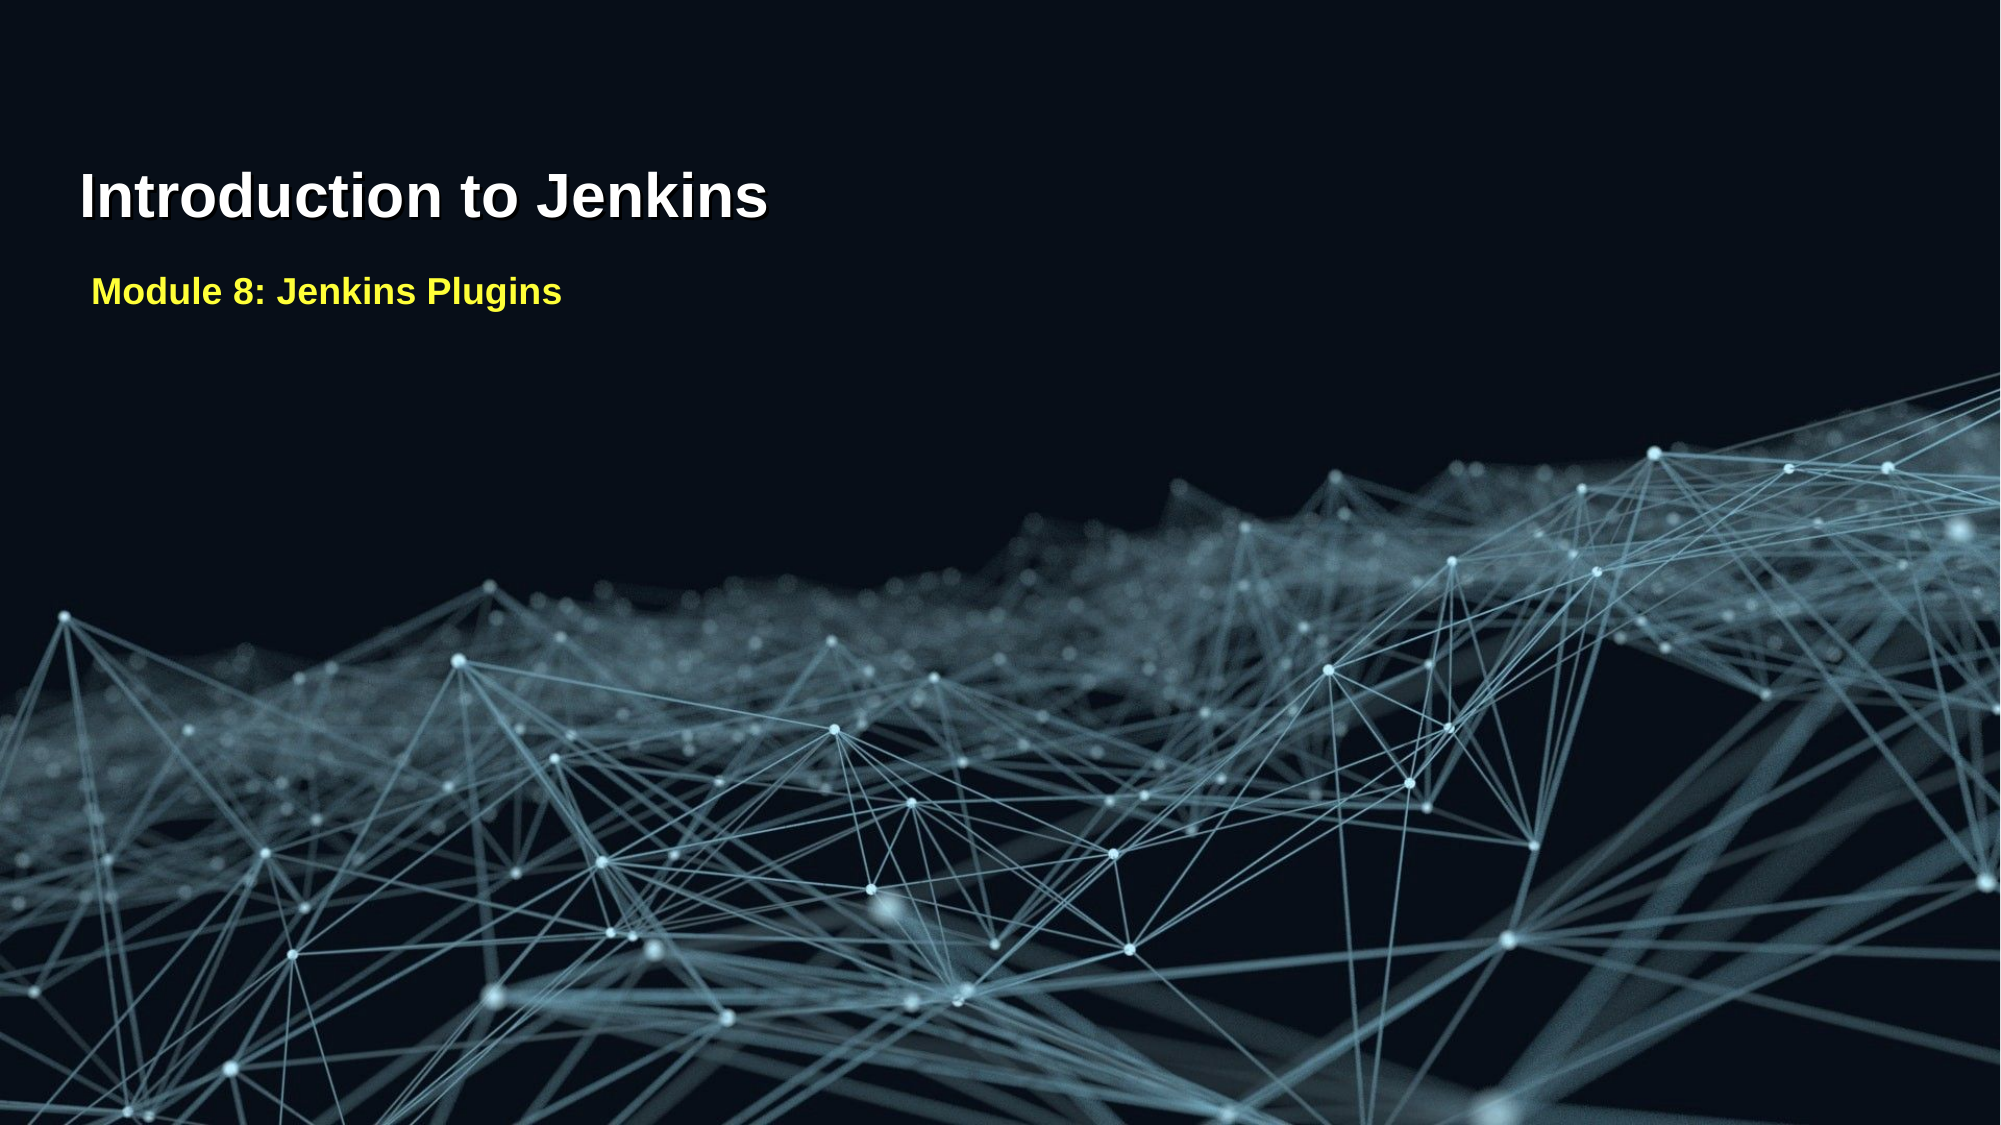

Introduction to Jenkins
Module 8: Jenkins Plugins